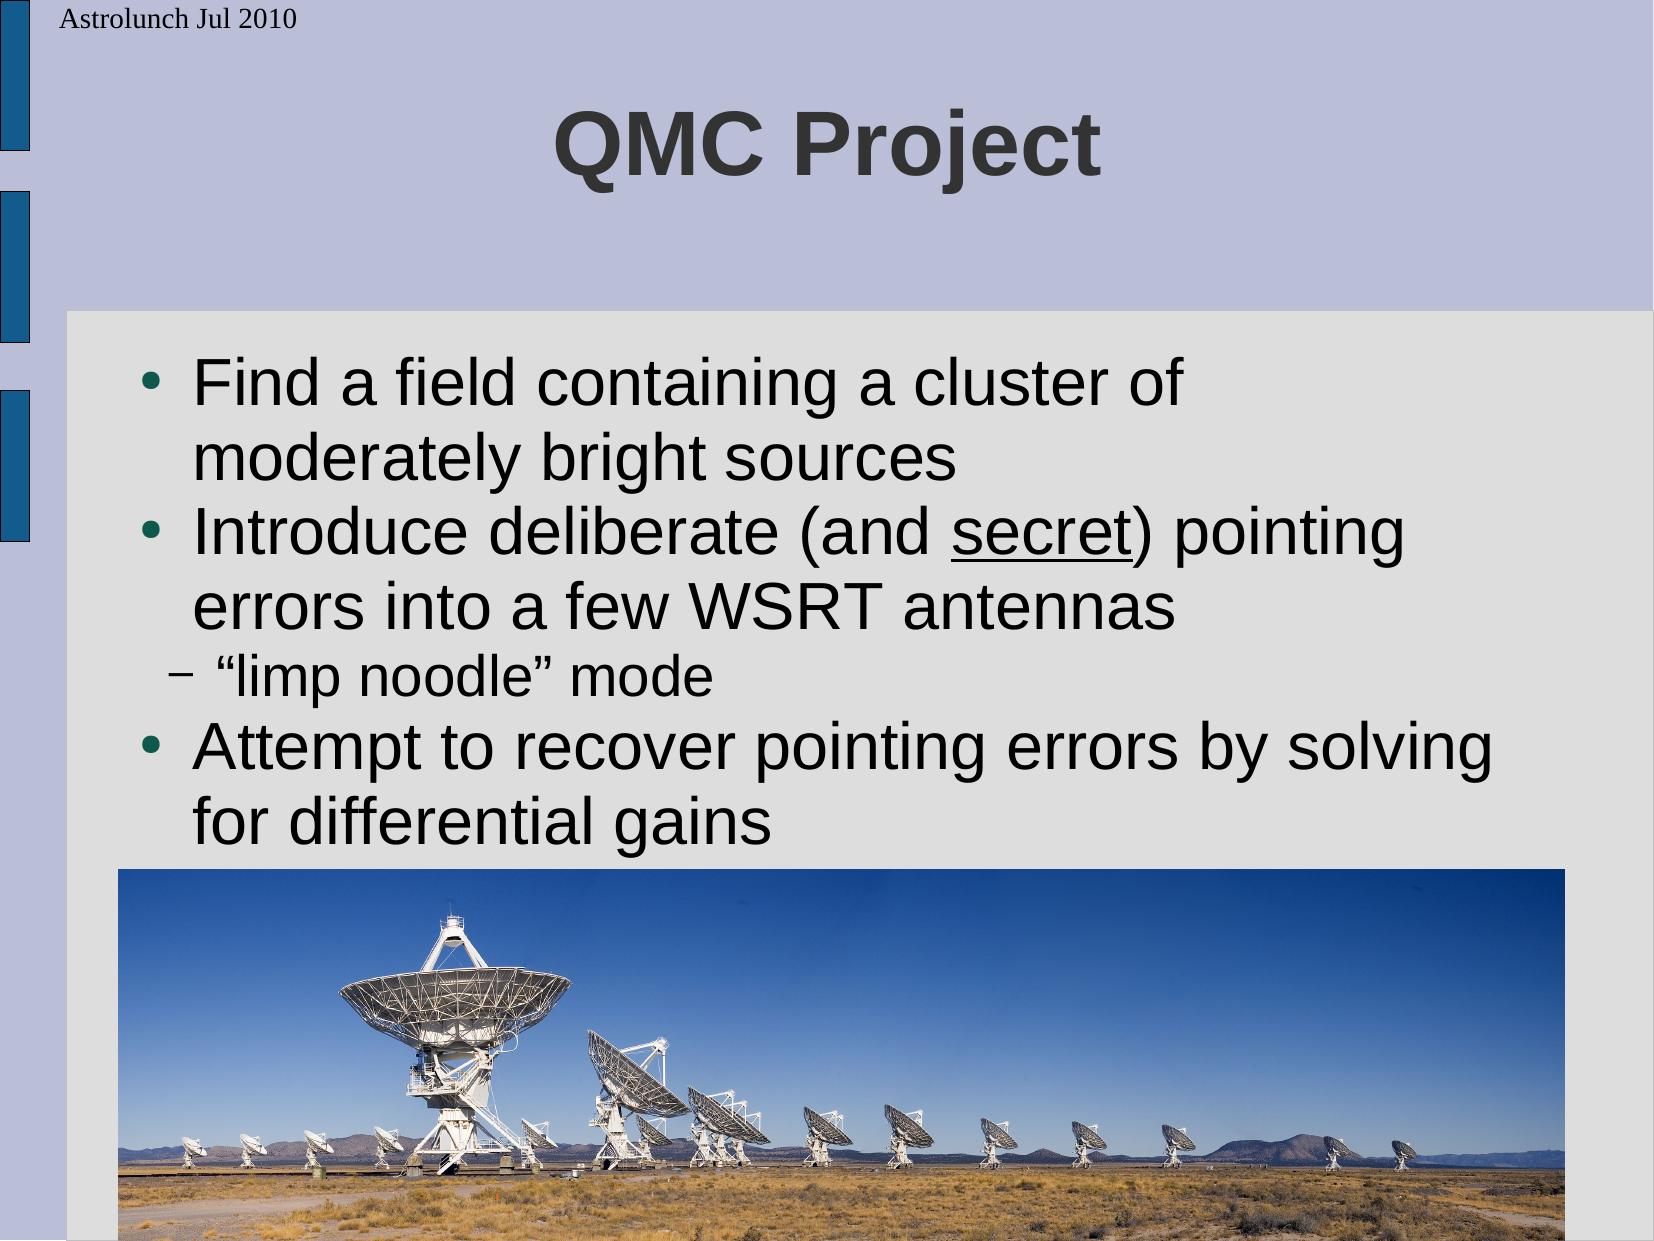

Astrolunch Jul 2010
# QMC Project
Find a field containing a cluster of moderately bright sources
Introduce deliberate (and secret) pointing errors into a few WSRT antennas
“limp noodle” mode
Attempt to recover pointing errors by solving for differential gains